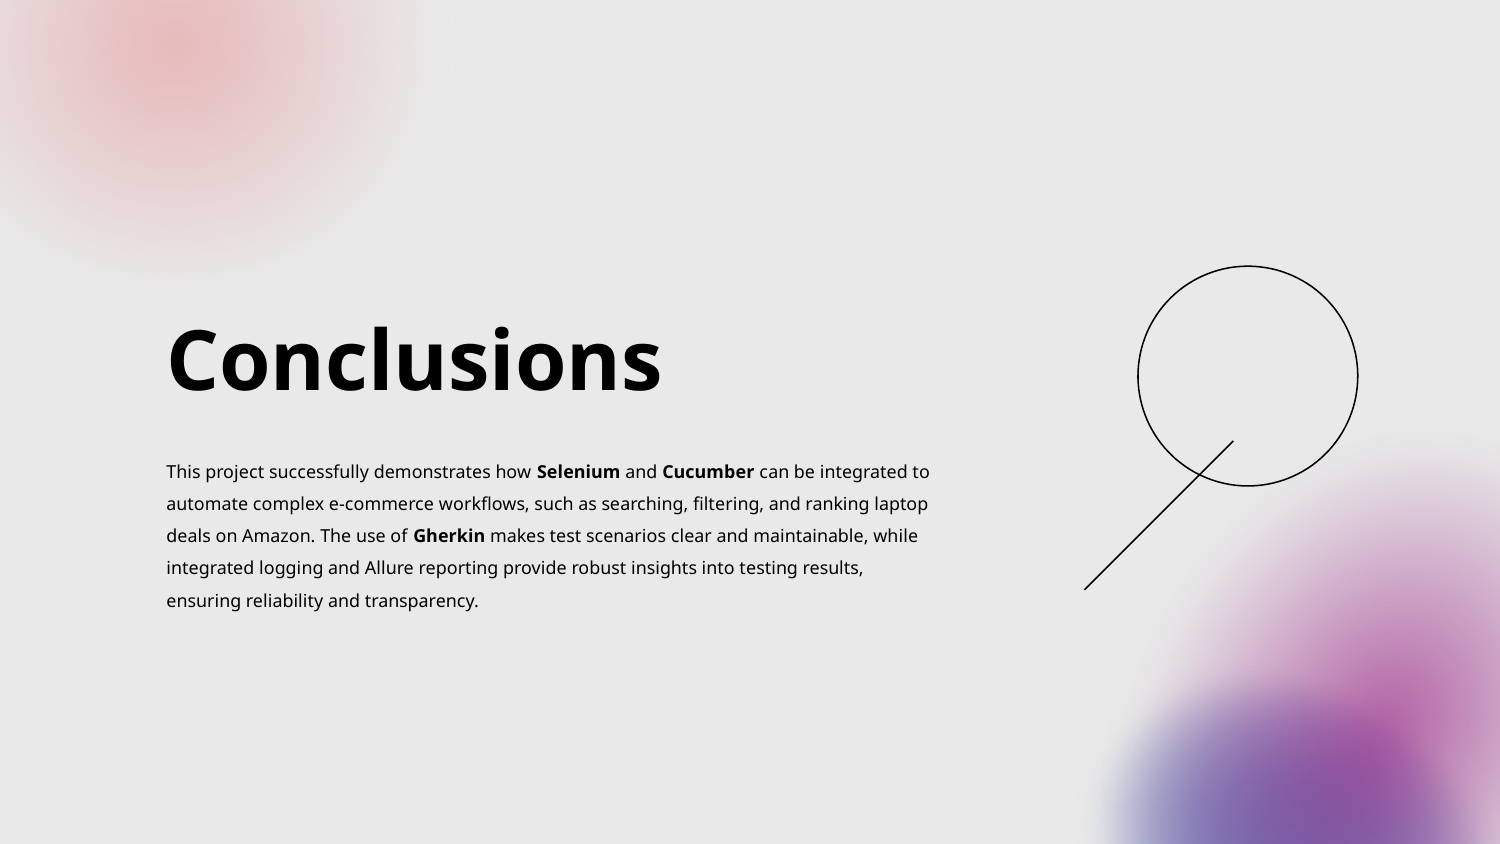

# Conclusions
This project successfully demonstrates how Selenium and Cucumber can be integrated to automate complex e-commerce workflows, such as searching, filtering, and ranking laptop deals on Amazon. The use of Gherkin makes test scenarios clear and maintainable, while integrated logging and Allure reporting provide robust insights into testing results, ensuring reliability and transparency.